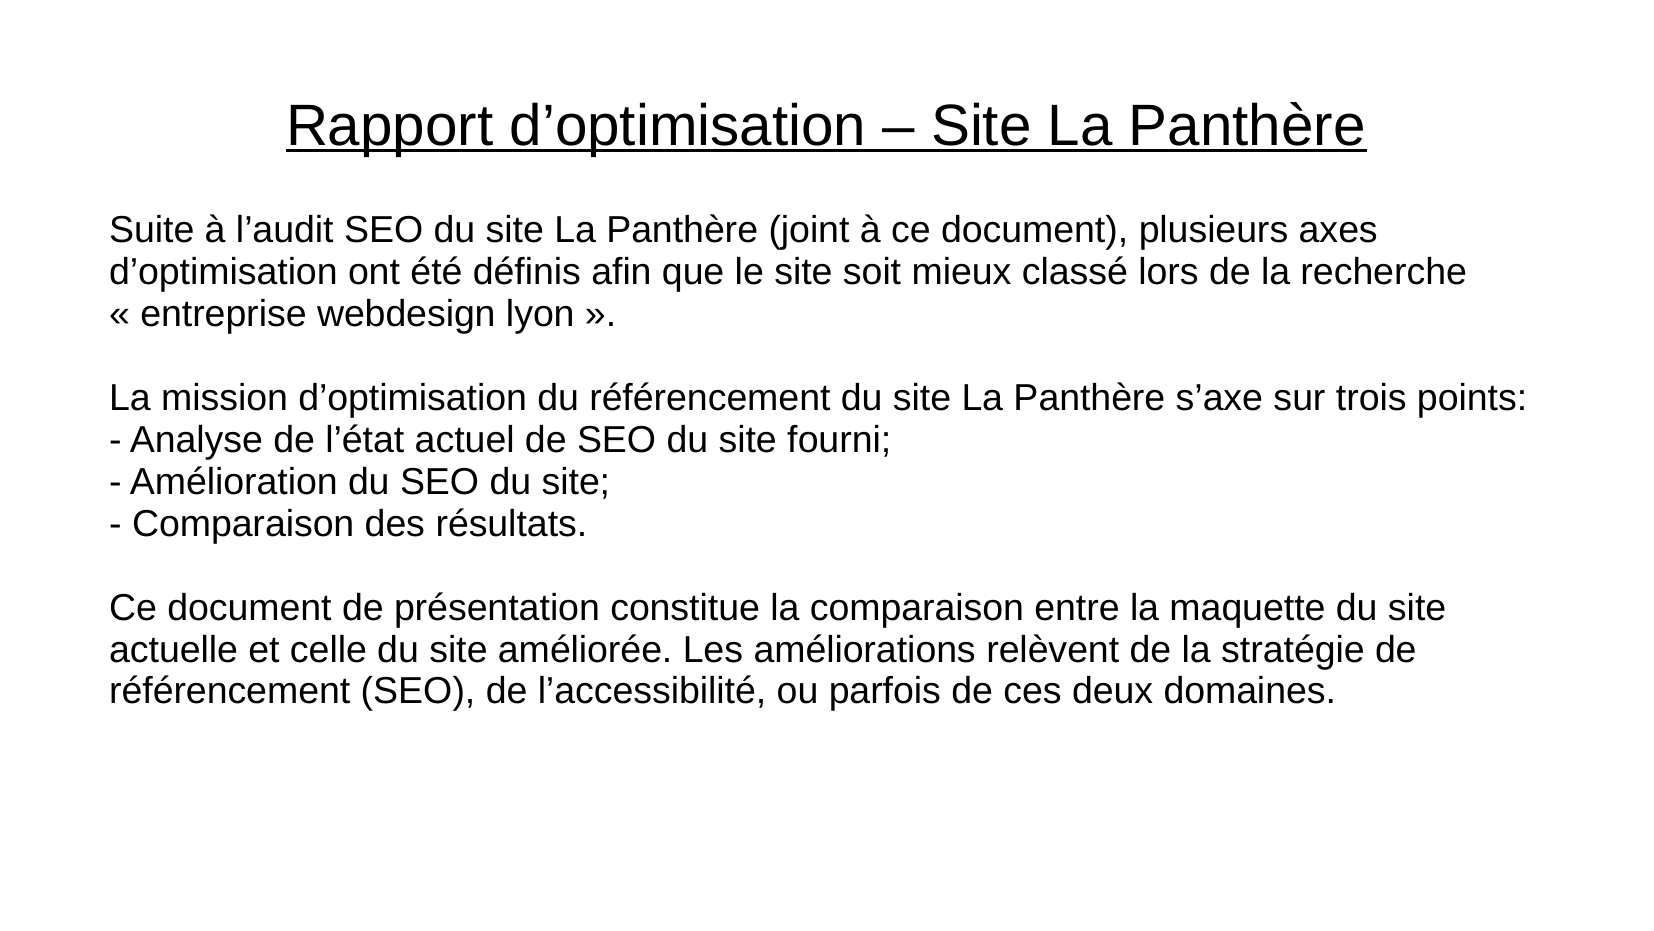

# Rapport d’optimisation – Site La Panthère
Suite à l’audit SEO du site La Panthère (joint à ce document), plusieurs axes d’optimisation ont été définis afin que le site soit mieux classé lors de la recherche « entreprise webdesign lyon ».
La mission d’optimisation du référencement du site La Panthère s’axe sur trois points:
- Analyse de l’état actuel de SEO du site fourni;
- Amélioration du SEO du site;
- Comparaison des résultats.
Ce document de présentation constitue la comparaison entre la maquette du site actuelle et celle du site améliorée. Les améliorations relèvent de la stratégie de référencement (SEO), de l’accessibilité, ou parfois de ces deux domaines.